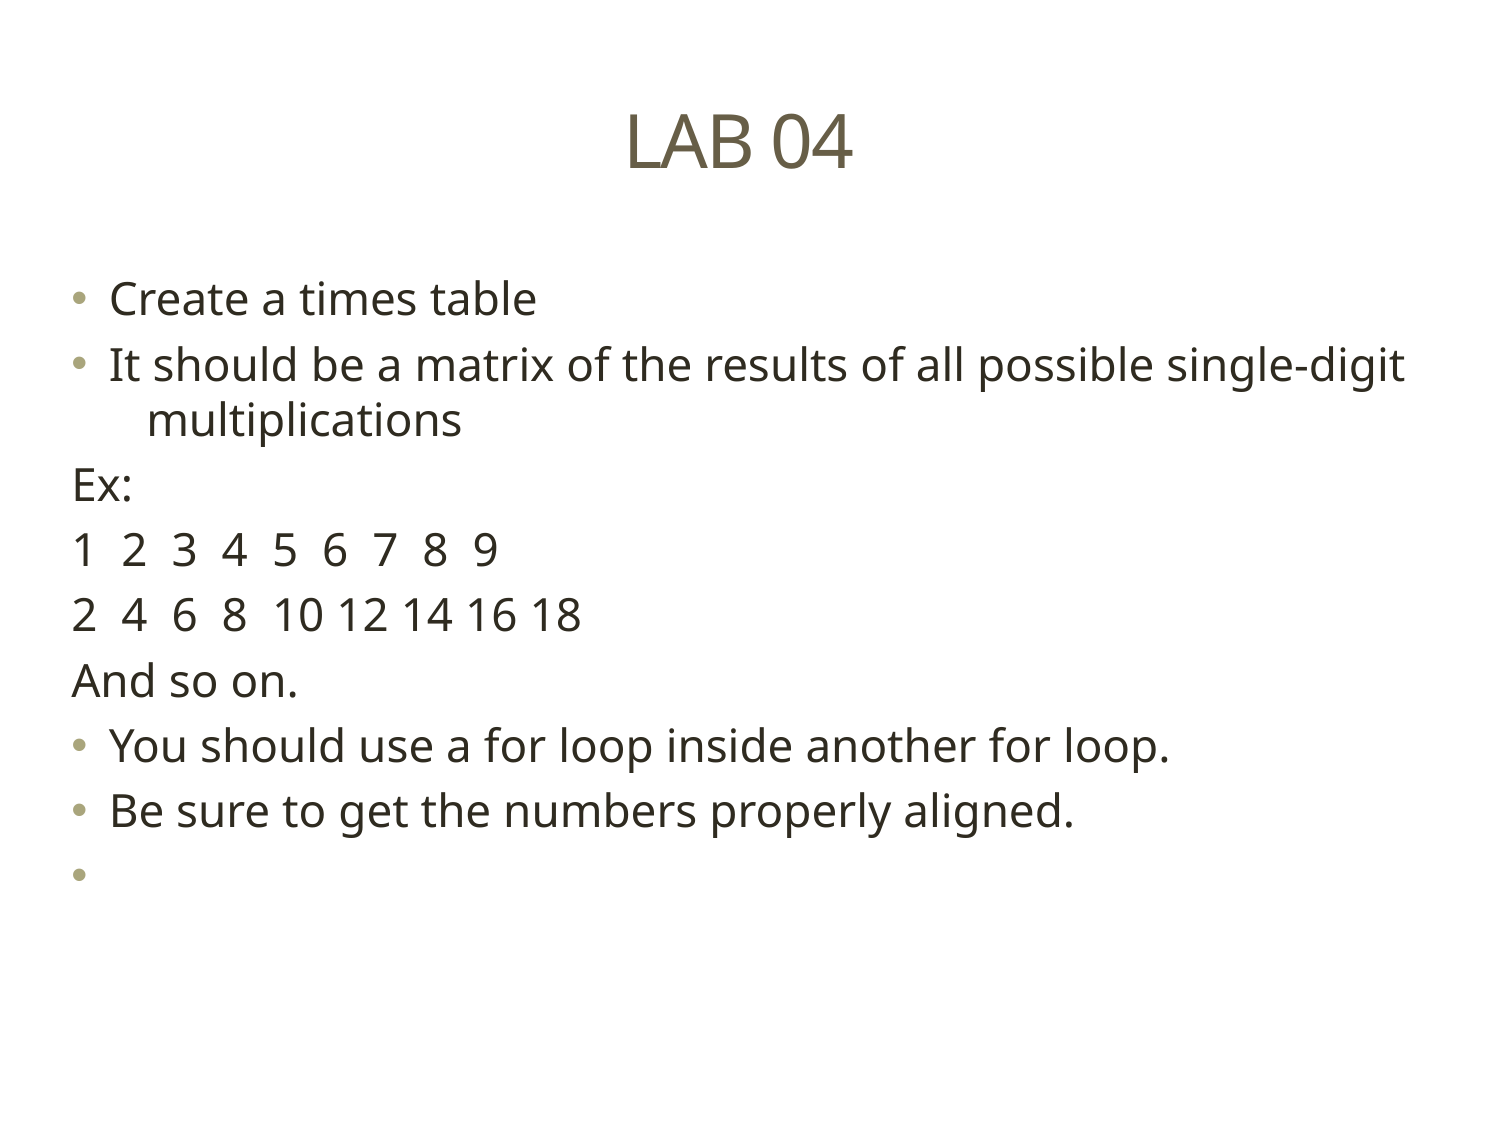

# LAB 04
Create a times table
It should be a matrix of the results of all possible single-digit multiplications
Ex:
1 2 3 4 5 6 7 8 9
2 4 6 8 10 12 14 16 18
And so on.
You should use a for loop inside another for loop.
Be sure to get the numbers properly aligned.